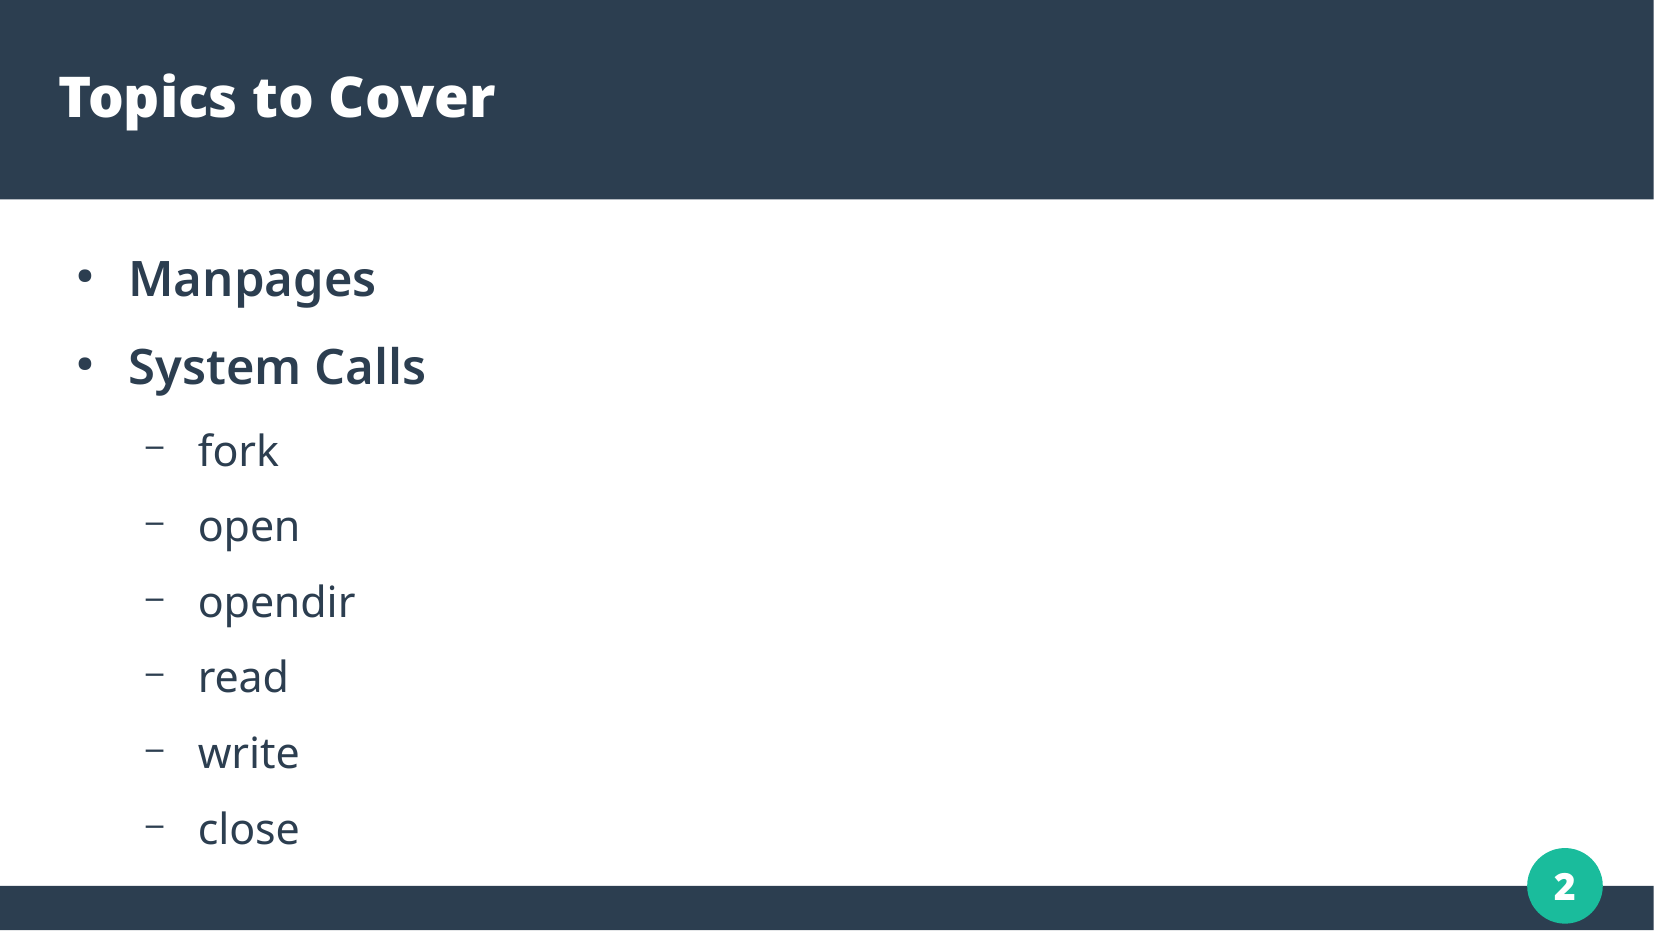

# Topics to Cover
Manpages
System Calls
fork
open
opendir
read
write
close